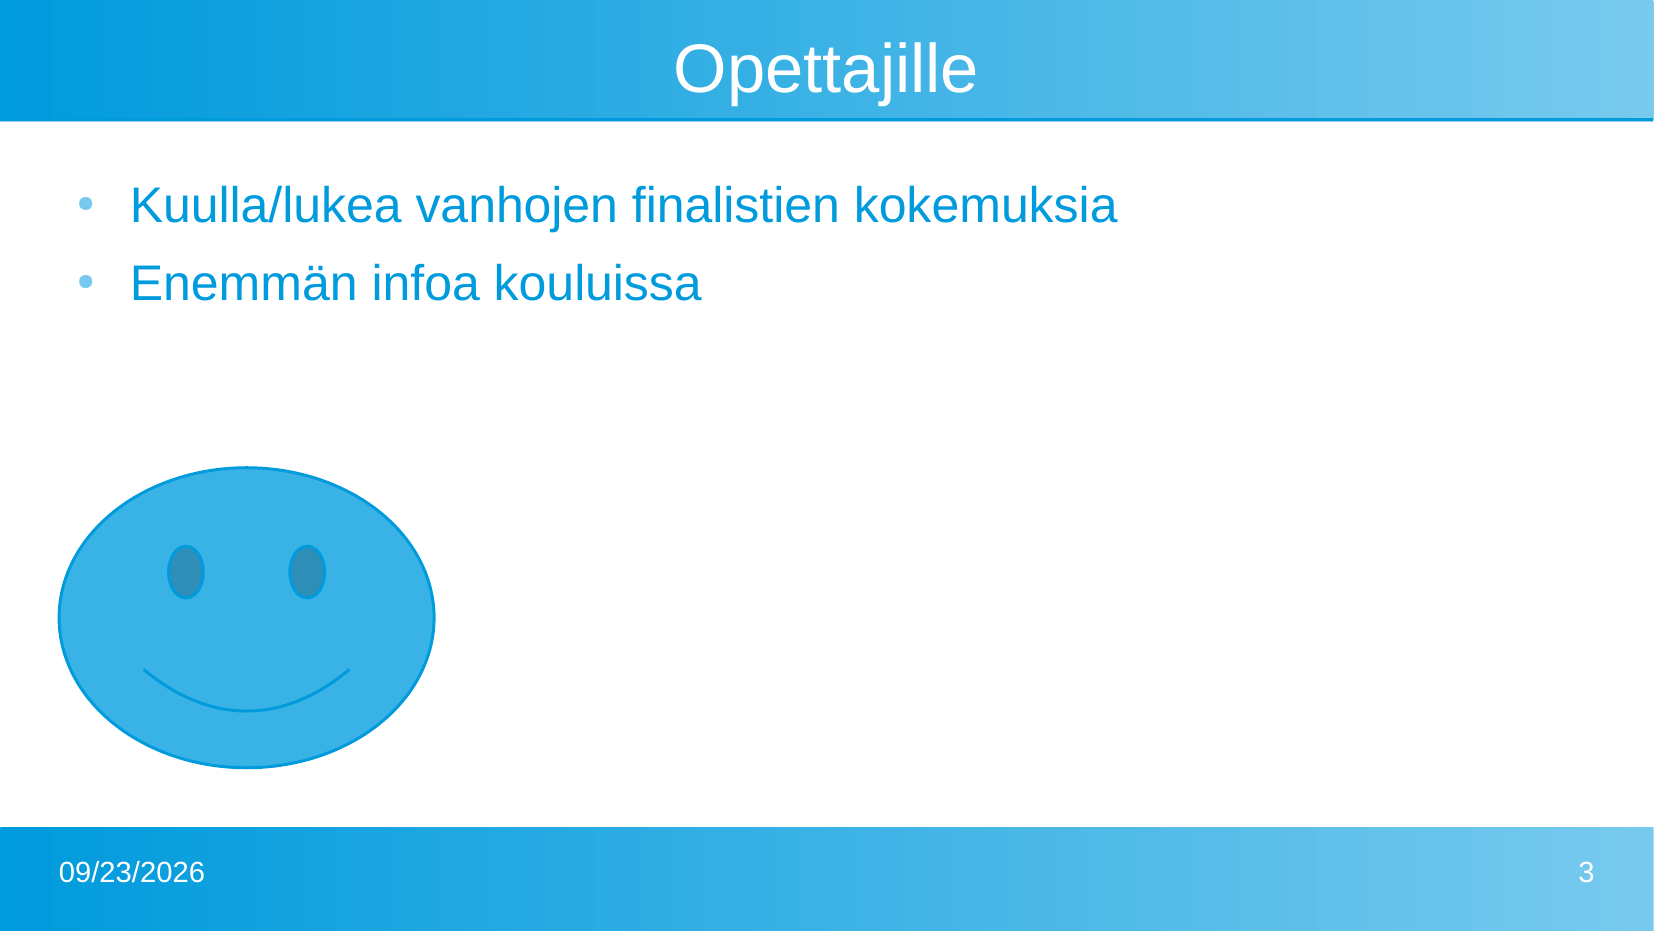

# Opettajille
Kuulla/lukea vanhojen finalistien kokemuksia
Enemmän infoa kouluissa
3